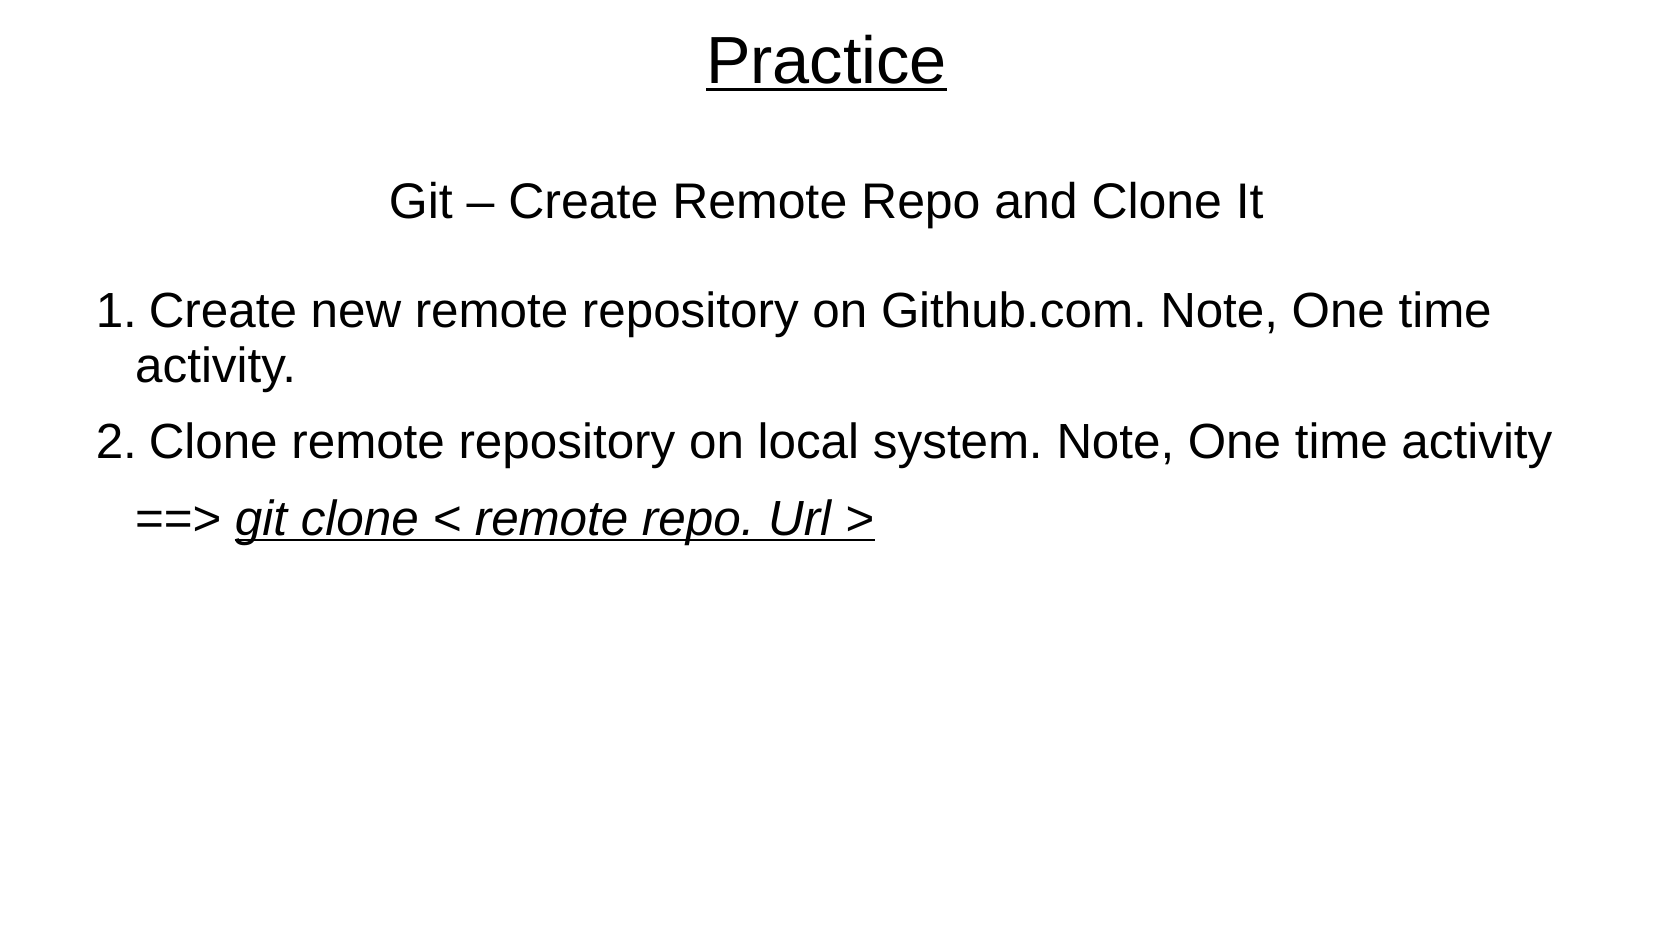

# Practice Git – Create Remote Repo and Clone It
 Create new remote repository on Github.com. Note, One time activity.
 Clone remote repository on local system. Note, One time activity
==> git clone < remote repo. Url >